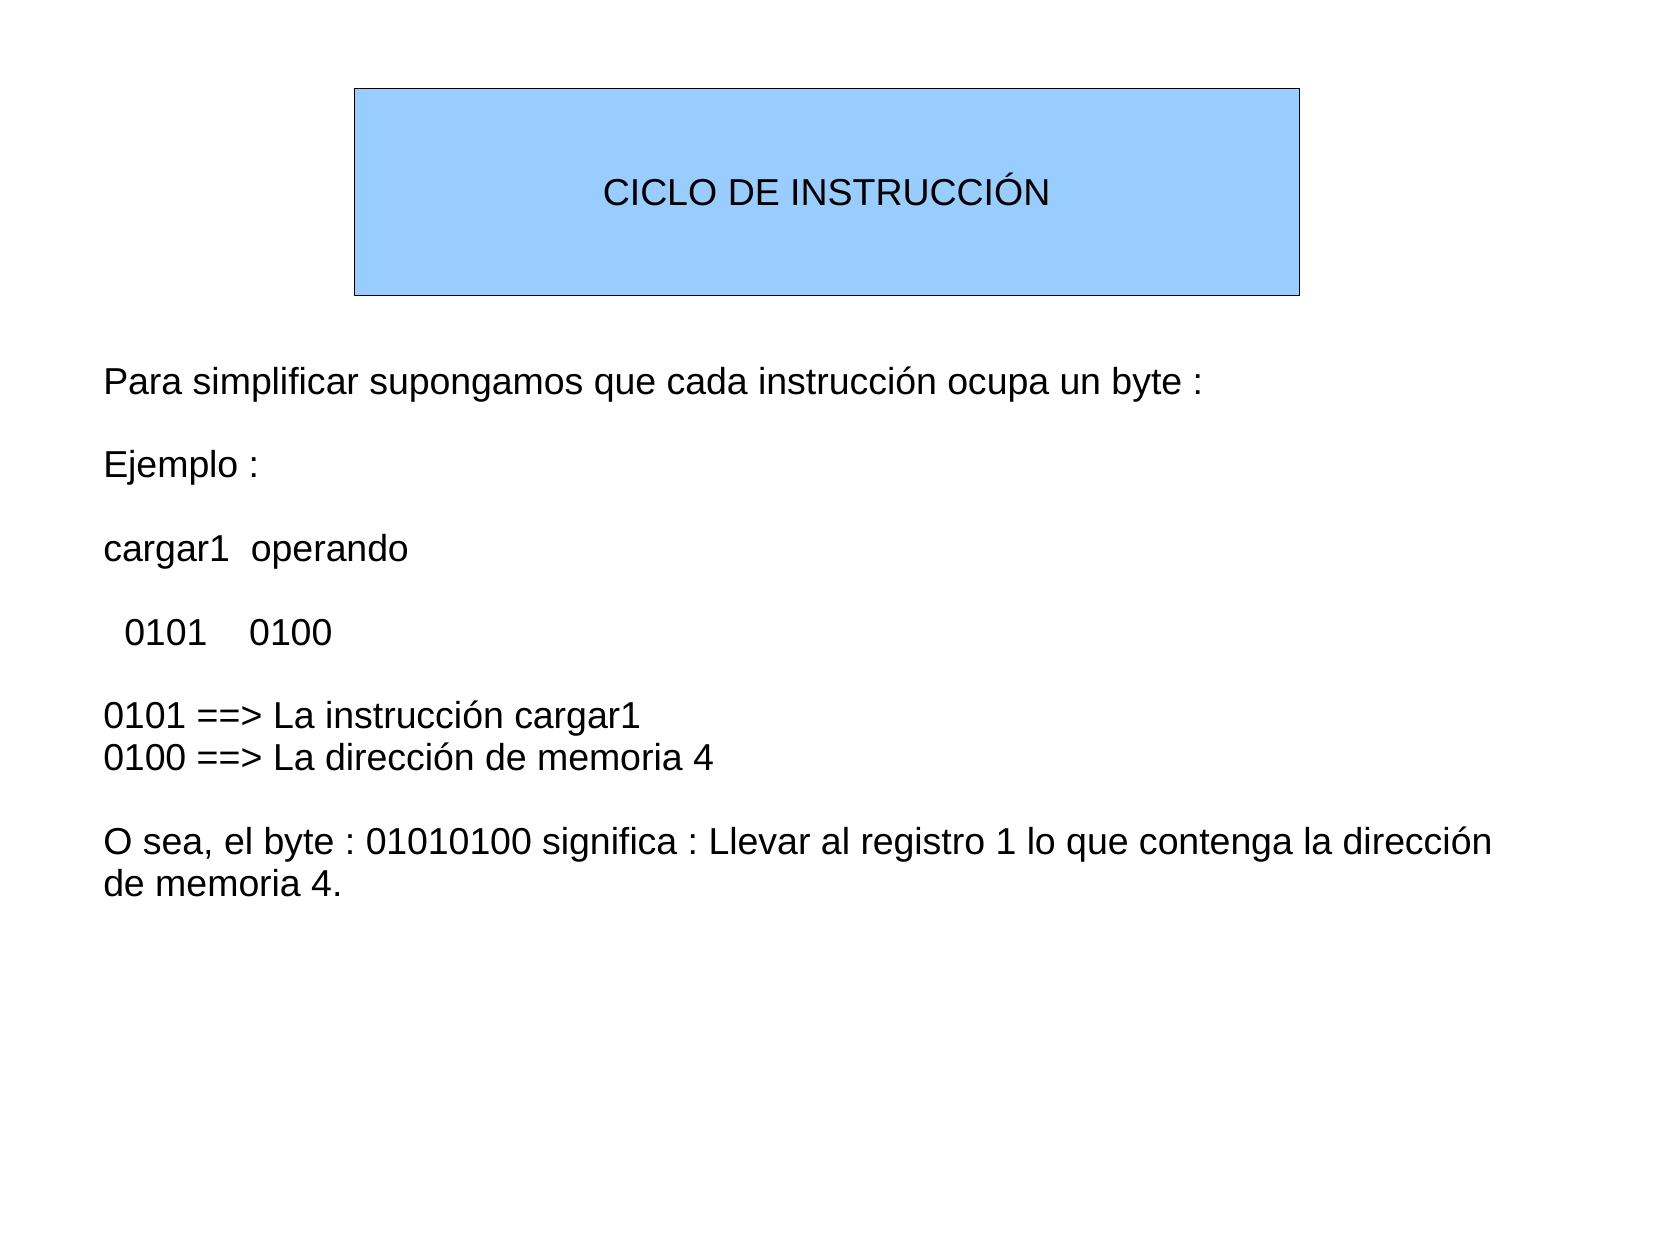

CICLO DE INSTRUCCIÓN
Para simplificar supongamos que cada instrucción ocupa un byte :
Ejemplo :
cargar1 operando
 0101 0100
0101 ==> La instrucción cargar1
0100 ==> La dirección de memoria 4
O sea, el byte : 01010100 significa : Llevar al registro 1 lo que contenga la dirección
de memoria 4.